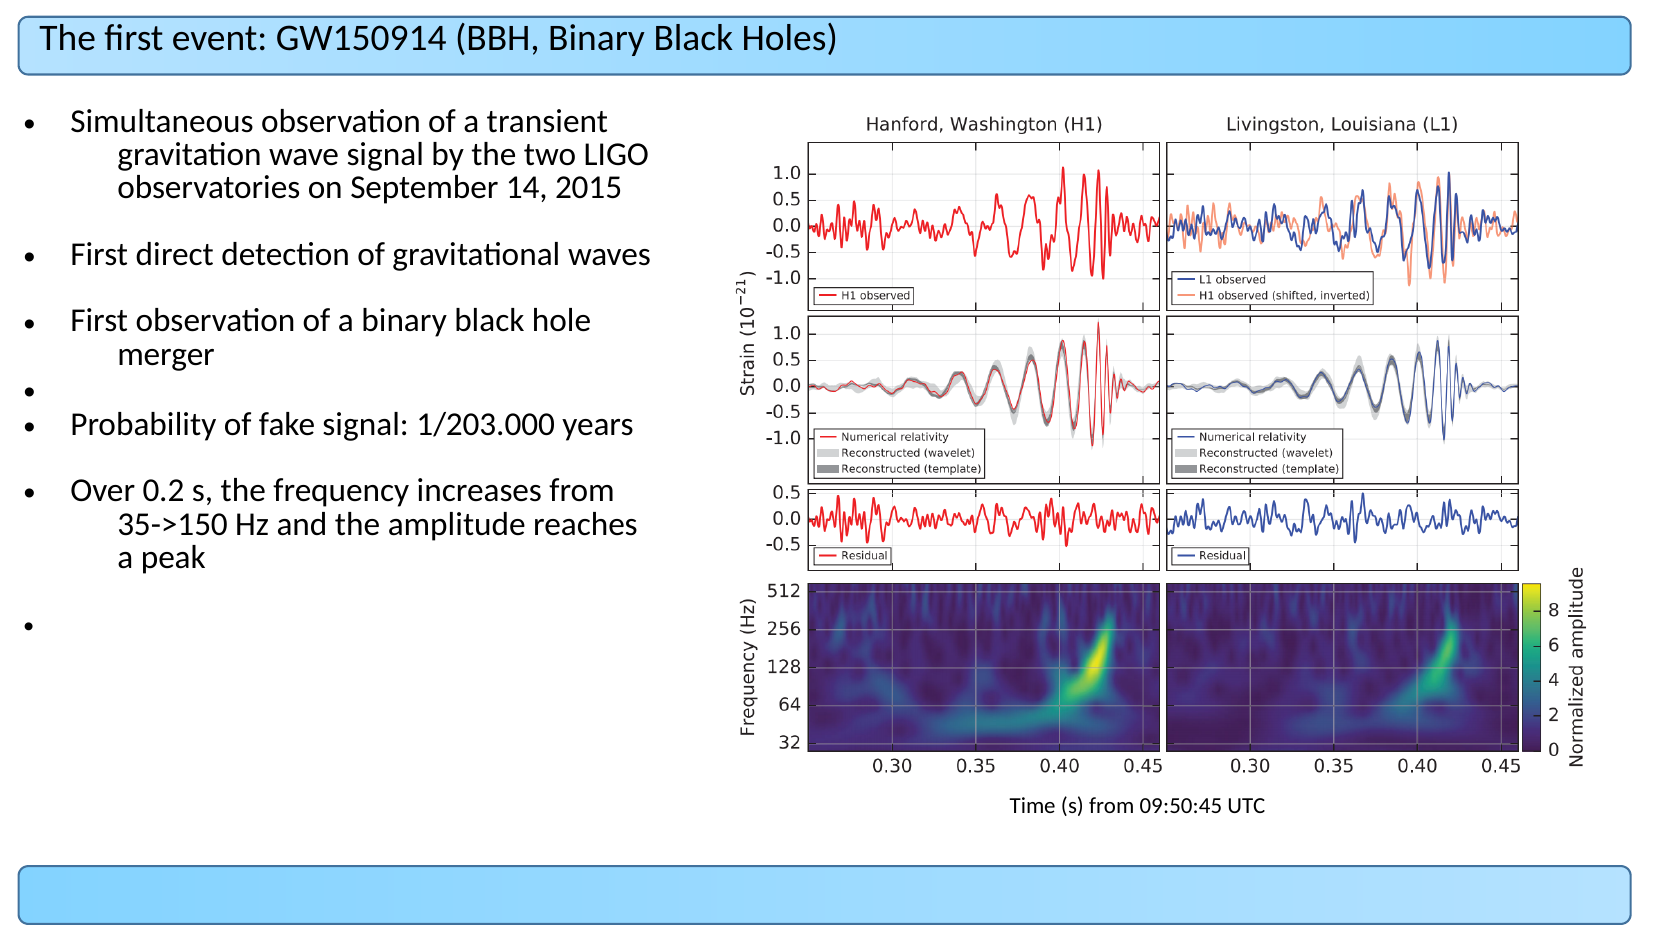

The first event: GW150914 (BBH, Binary Black Holes)
Simultaneous observation of a transient gravitation wave signal by the two LIGO observatories on September 14, 2015
First direct detection of gravitational waves
First observation of a binary black hole merger
Probability of fake signal: 1/203.000 years
Over 0.2 s, the frequency increases from 35->150 Hz and the amplitude reaches a peak
Time (s) from 09:50:45 UTC